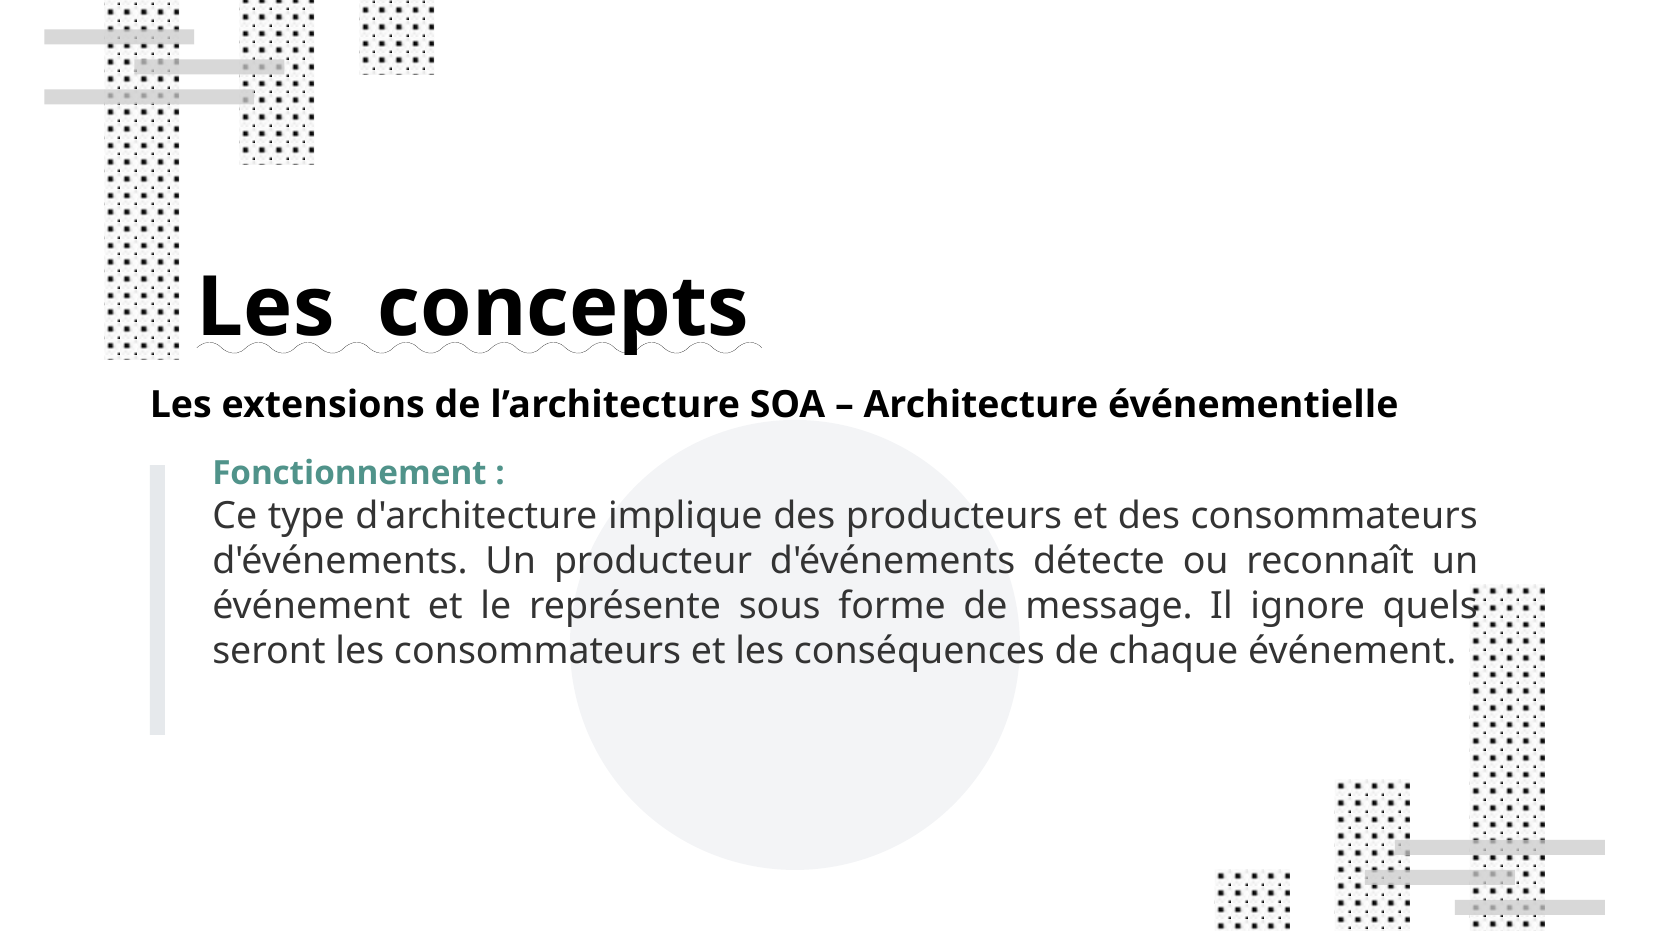

Les concepts
Les extensions de l’architecture SOA – Architecture événementielle
Fonctionnement :
Ce type d'architecture implique des producteurs et des consommateurs d'événements. Un producteur d'événements détecte ou reconnaît un événement et le représente sous forme de message. Il ignore quels seront les consommateurs et les conséquences de chaque événement.